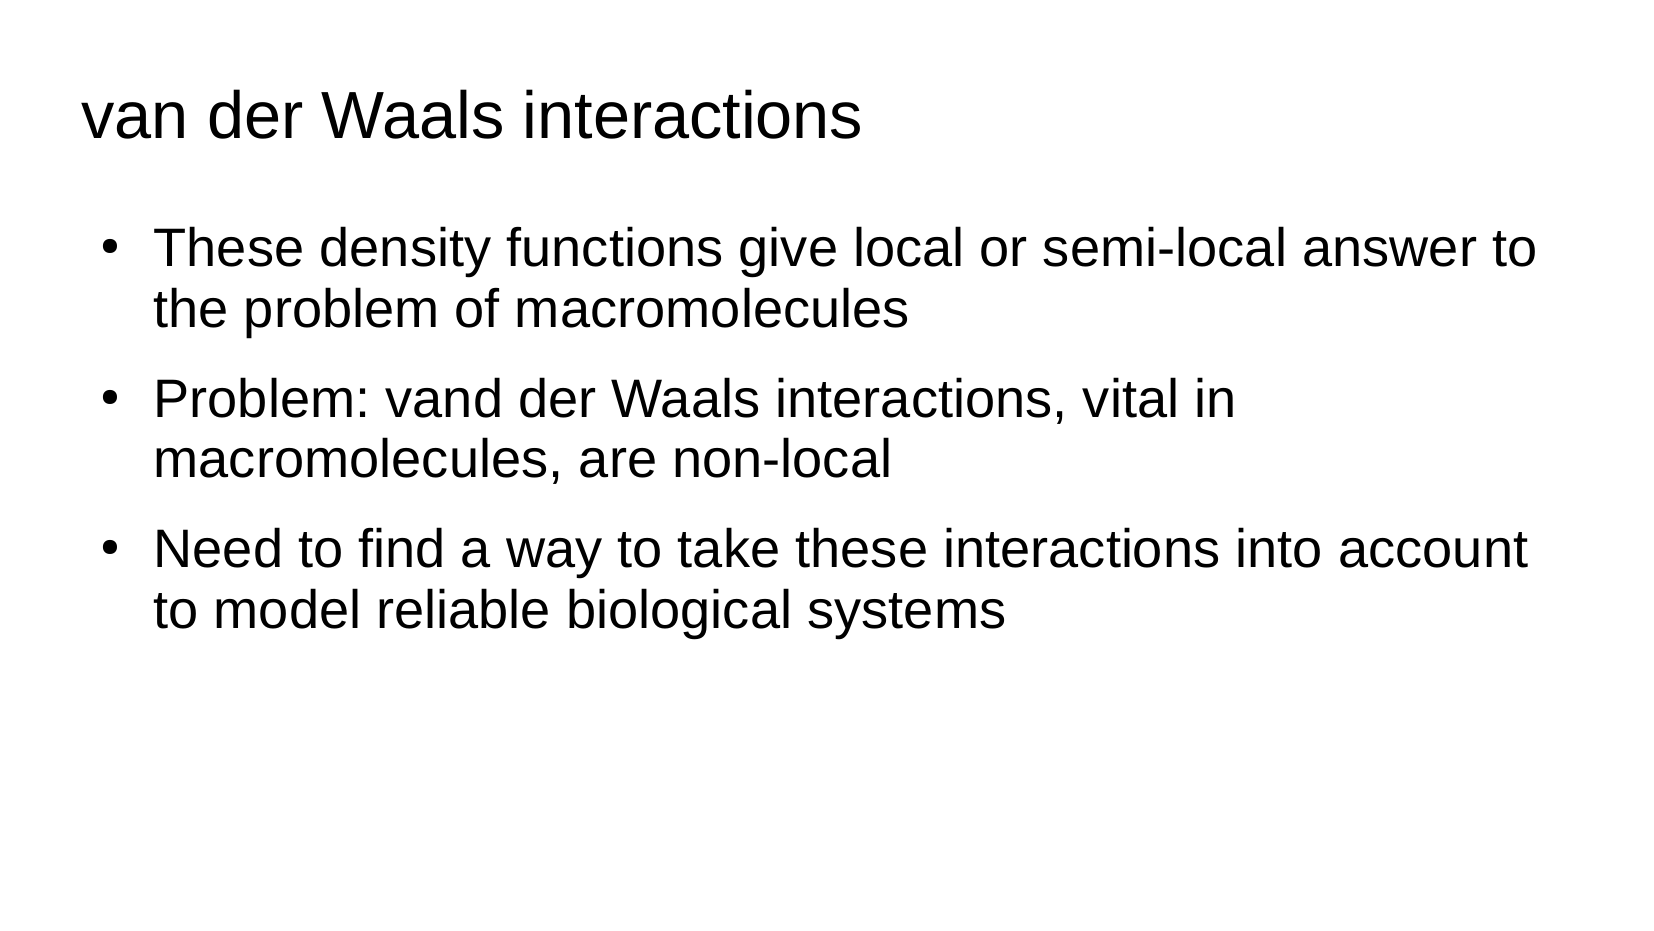

van der Waals interactions
# These density functions give local or semi-local answer to the problem of macromolecules
Problem: vand der Waals interactions, vital in macromolecules, are non-local
Need to find a way to take these interactions into account to model reliable biological systems